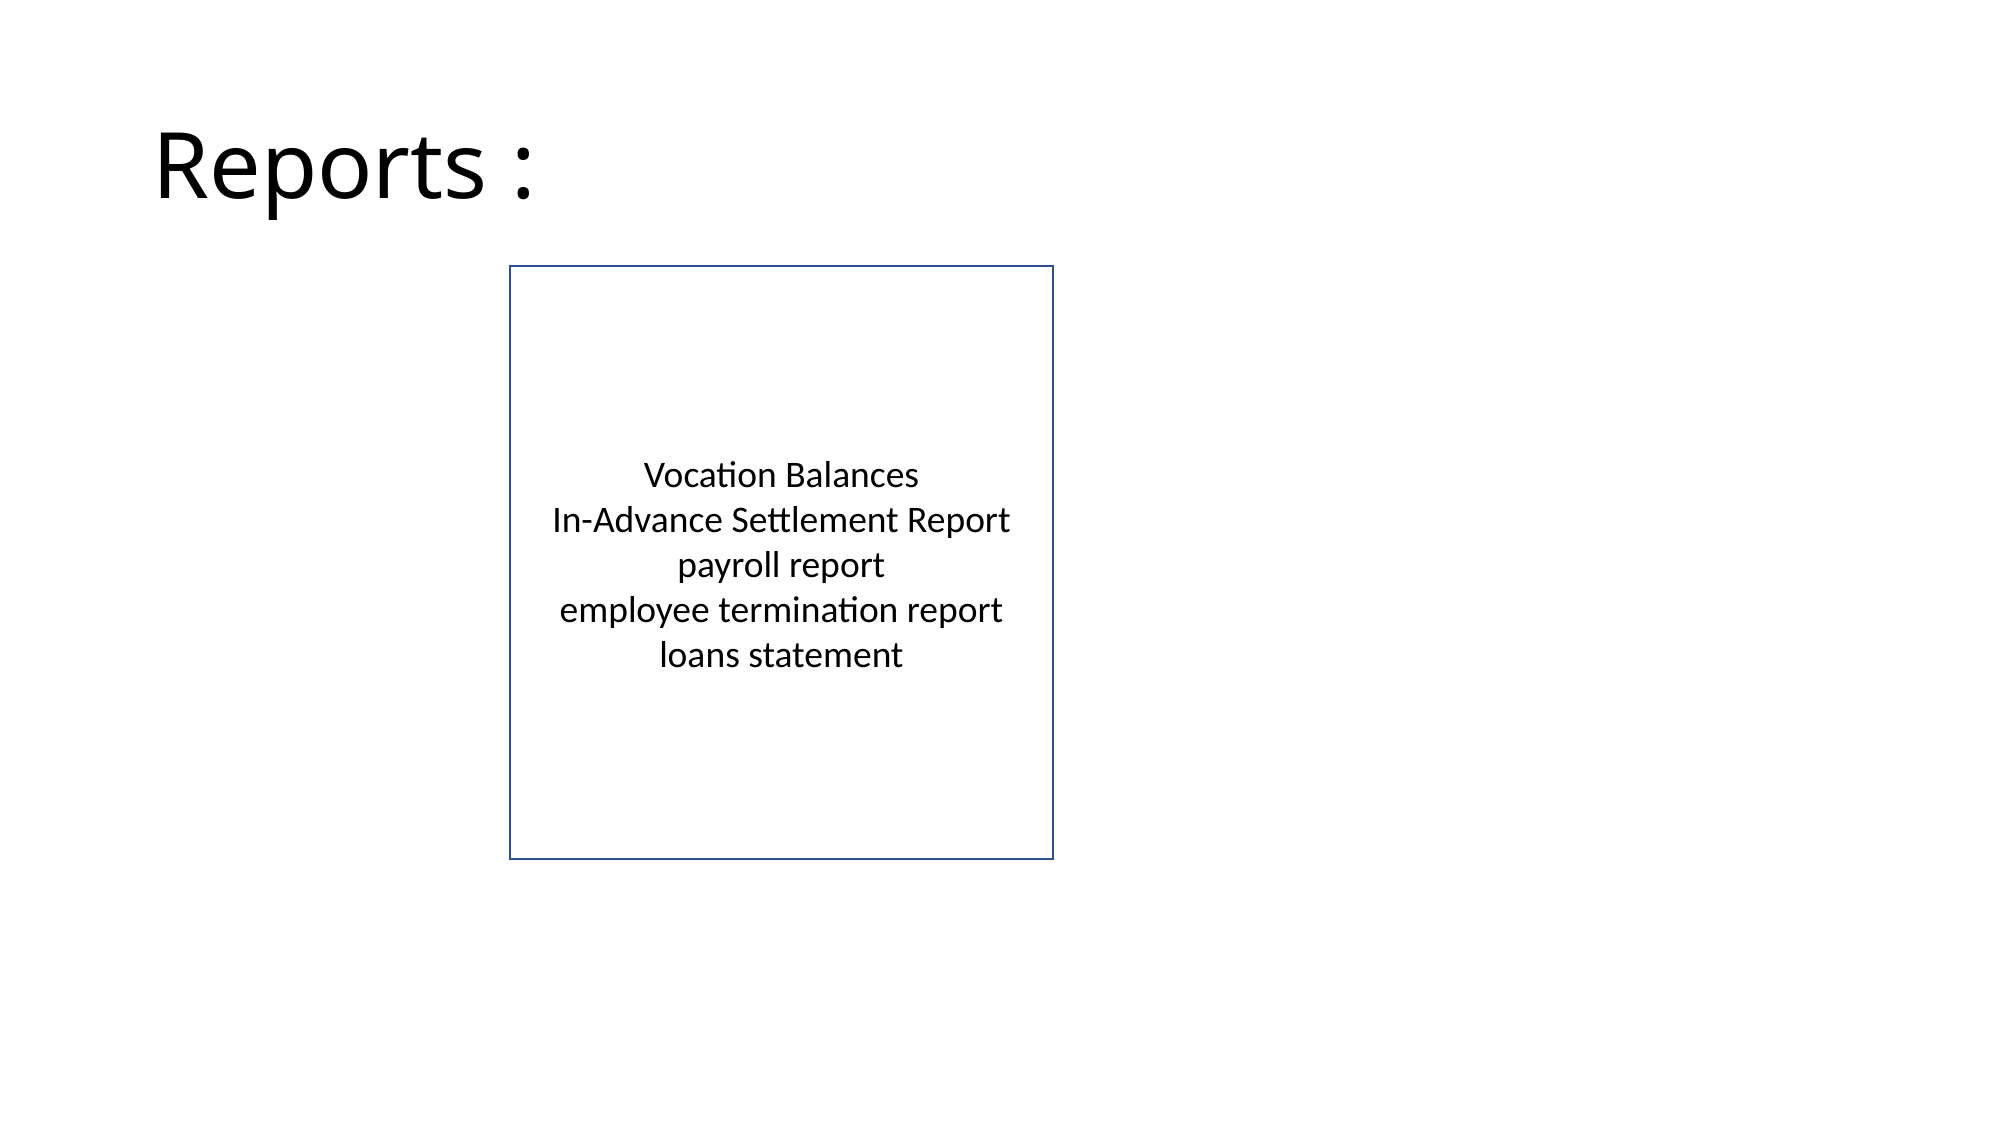

# Reports :
Vocation Balances
In-Advance Settlement Report
payroll report
employee termination report
loans statement